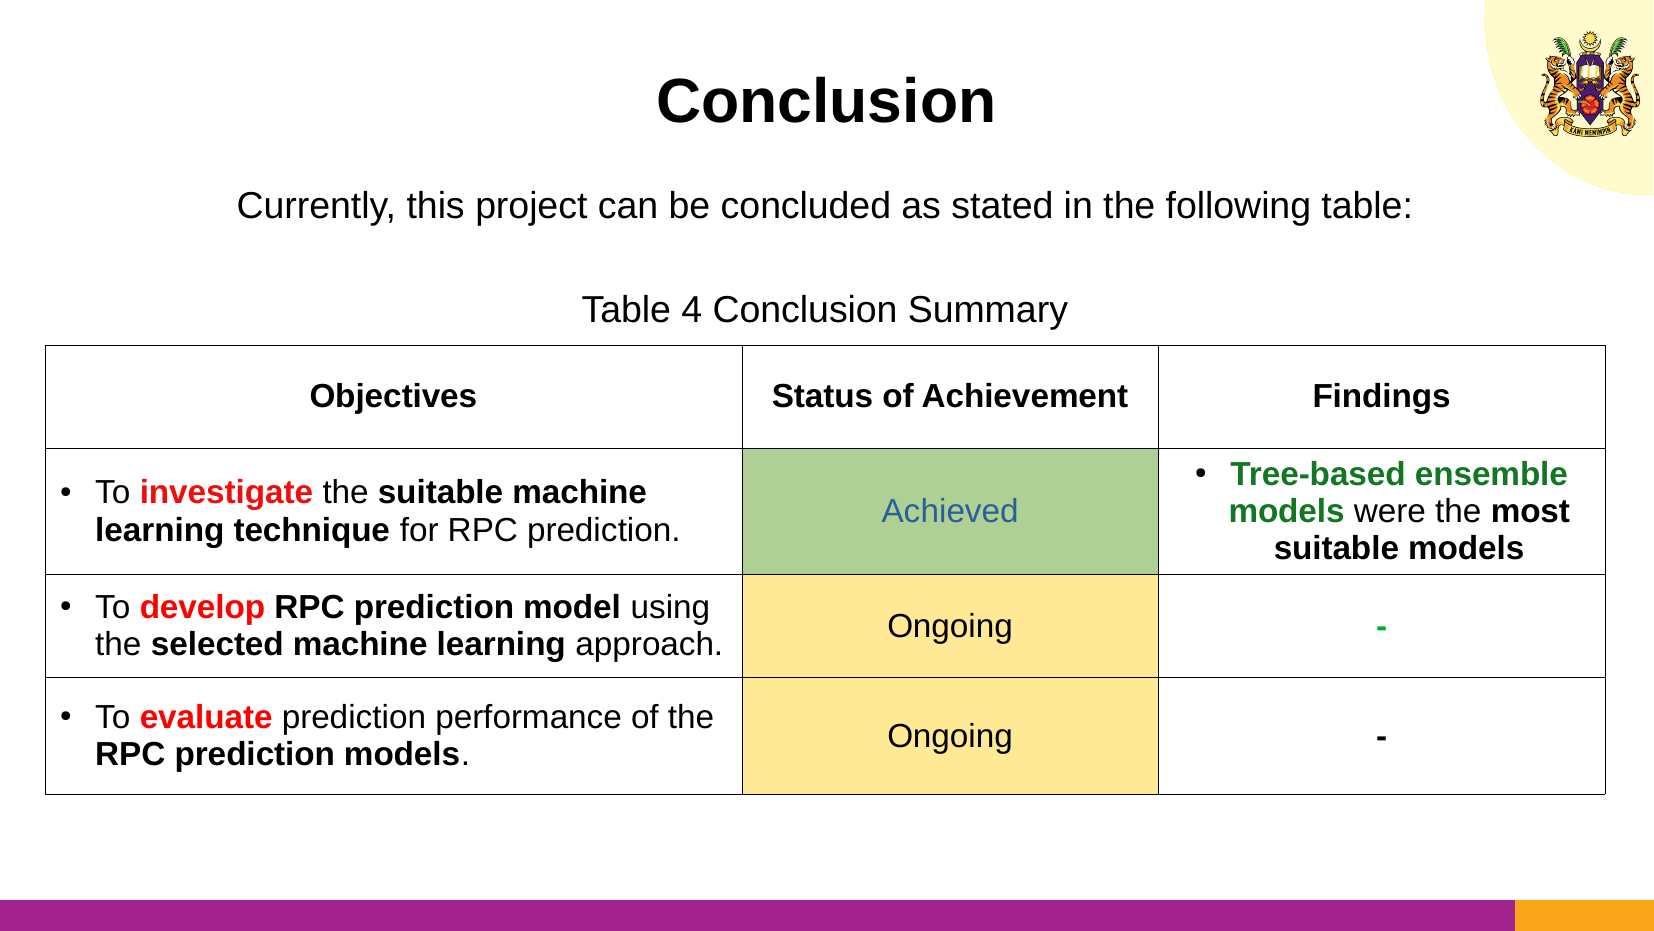

Conclusion
Currently, this project can be concluded as stated in the following table:
Table 4 Conclusion Summary
| Objectives | Status of Achievement | Findings |
| --- | --- | --- |
| To investigate the suitable machine learning technique for RPC prediction. | Achieved | Tree-based ensemble models were the most suitable models |
| To develop RPC prediction model using the selected machine learning approach. | Ongoing | - |
| To evaluate prediction performance of the RPC prediction models. | Ongoing | - |